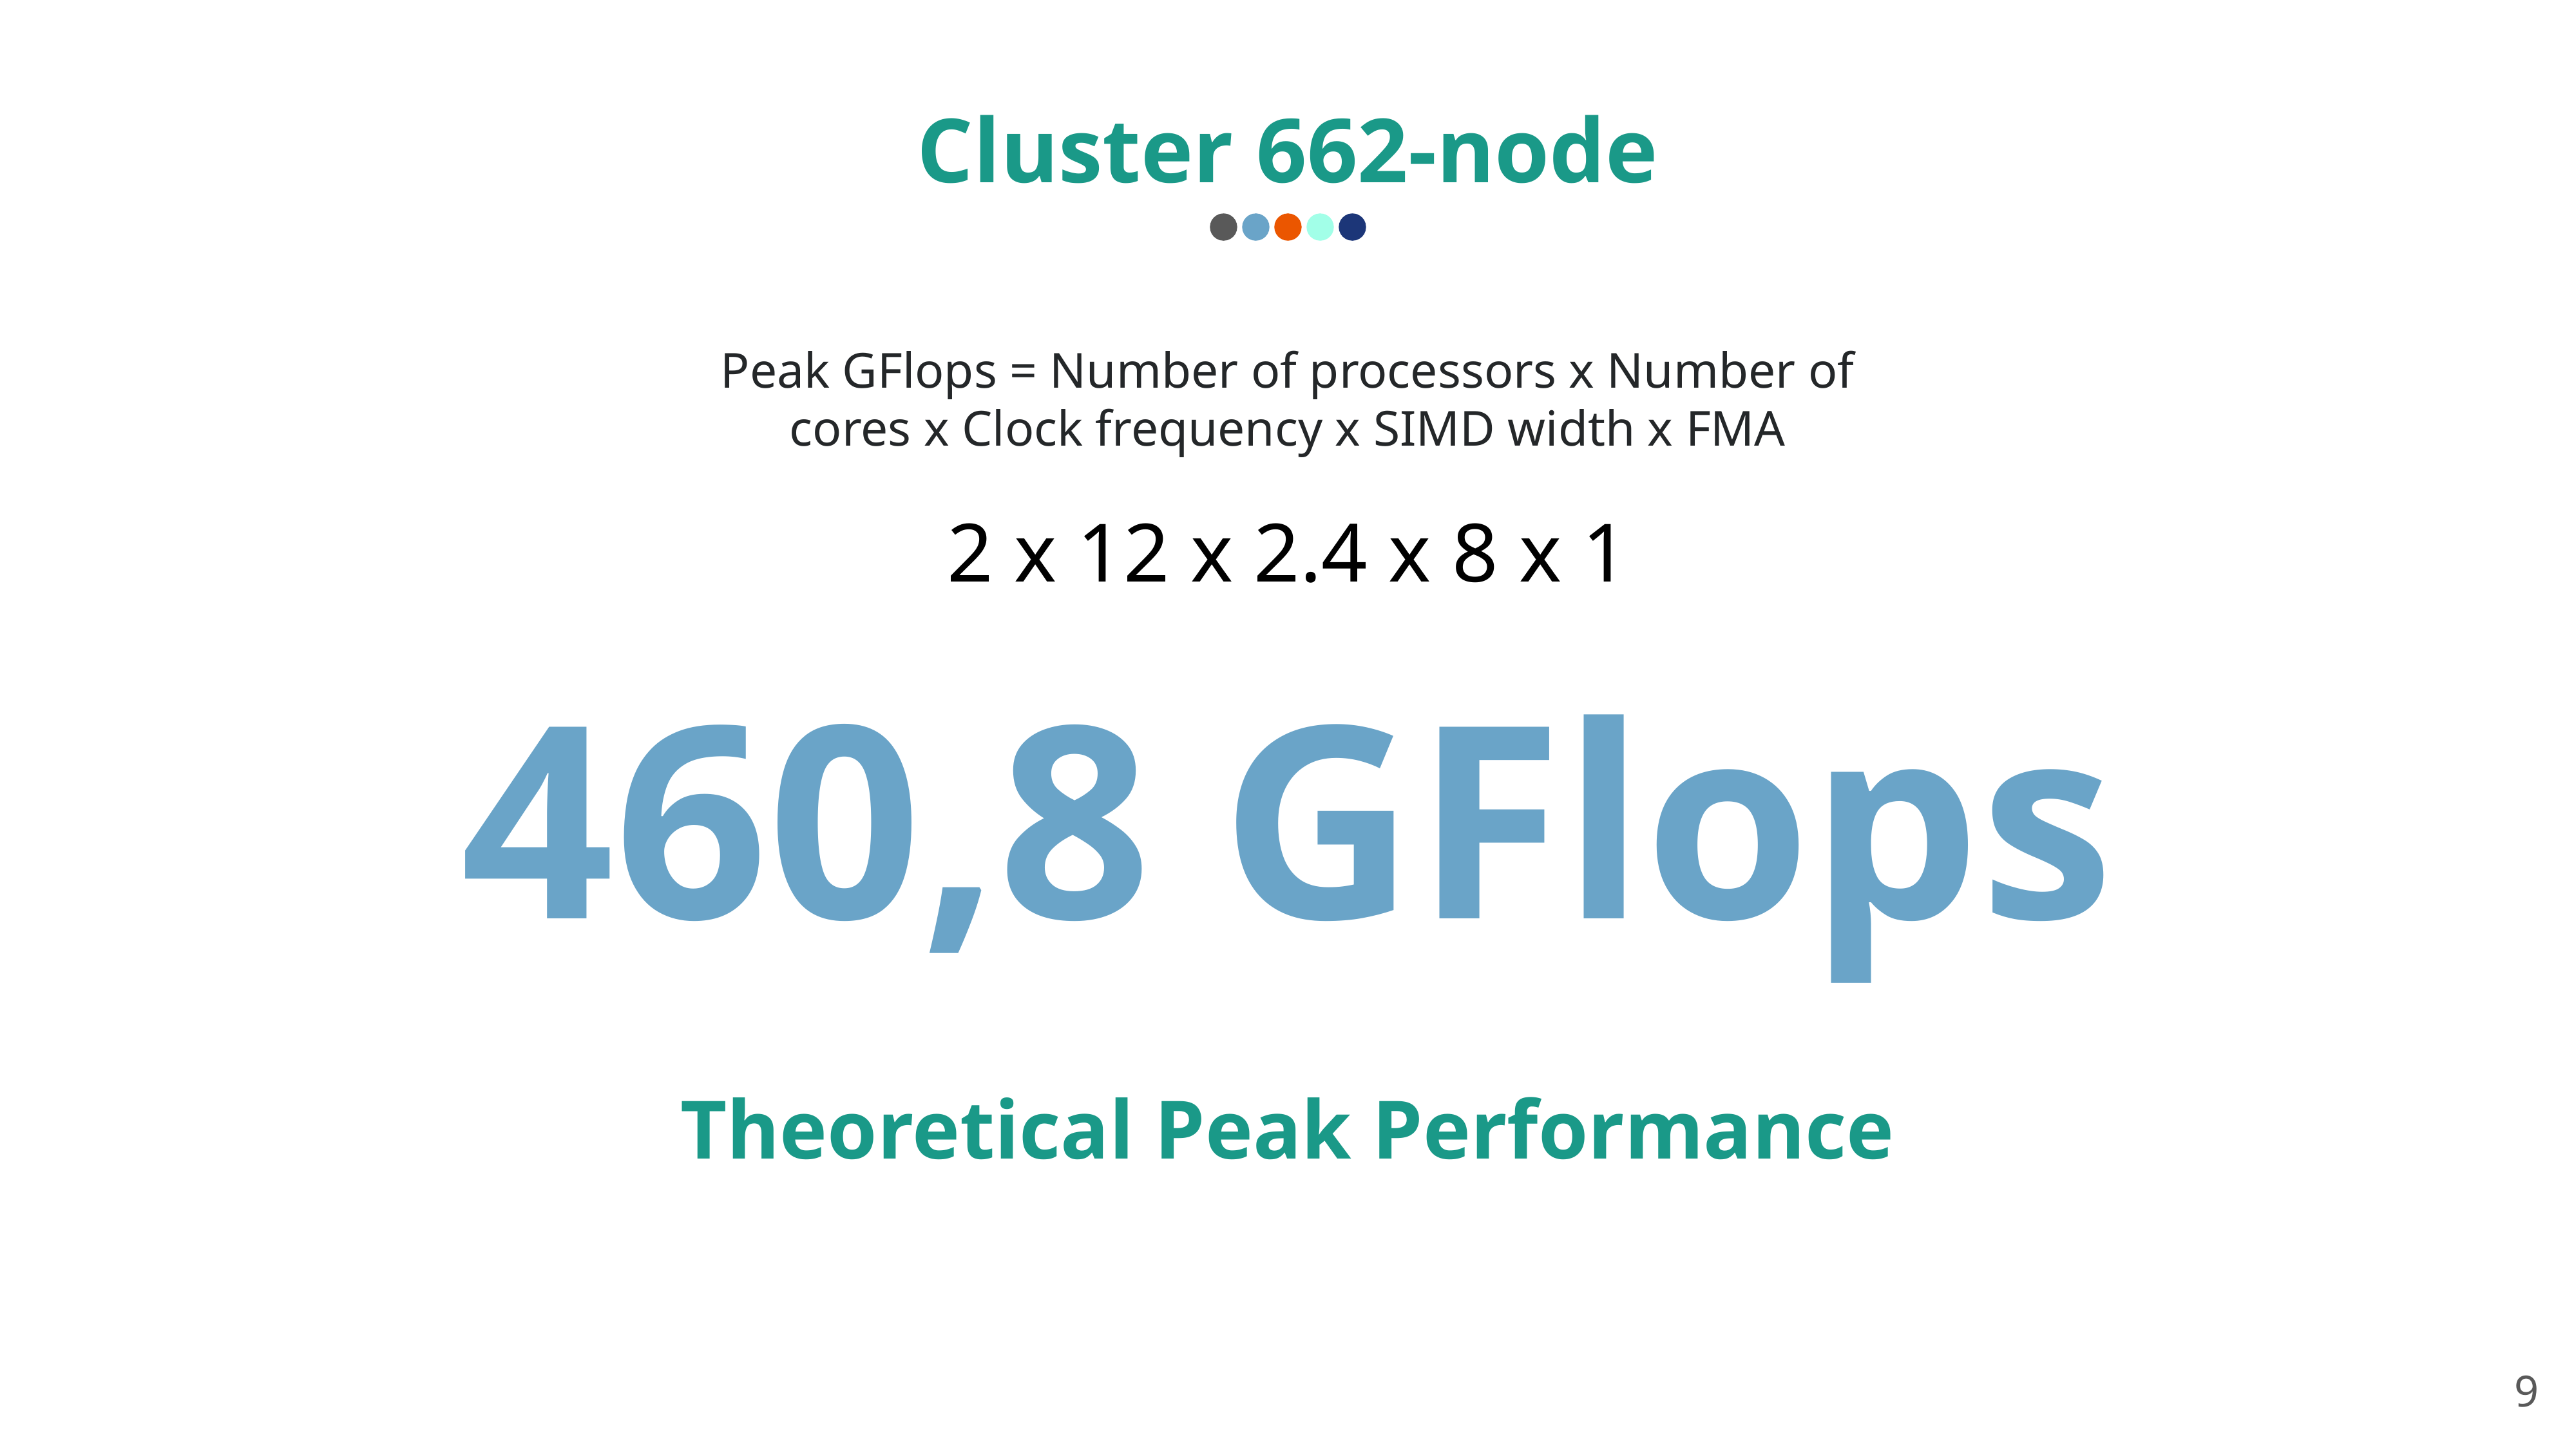

Cluster 662-node
Peak GFlops = Number of processors x Number of cores x Clock frequency x SIMD width x FMA
2 x 12 x 2.4 x 8 x 1
460,8 GFlops
Theoretical Peak Performance